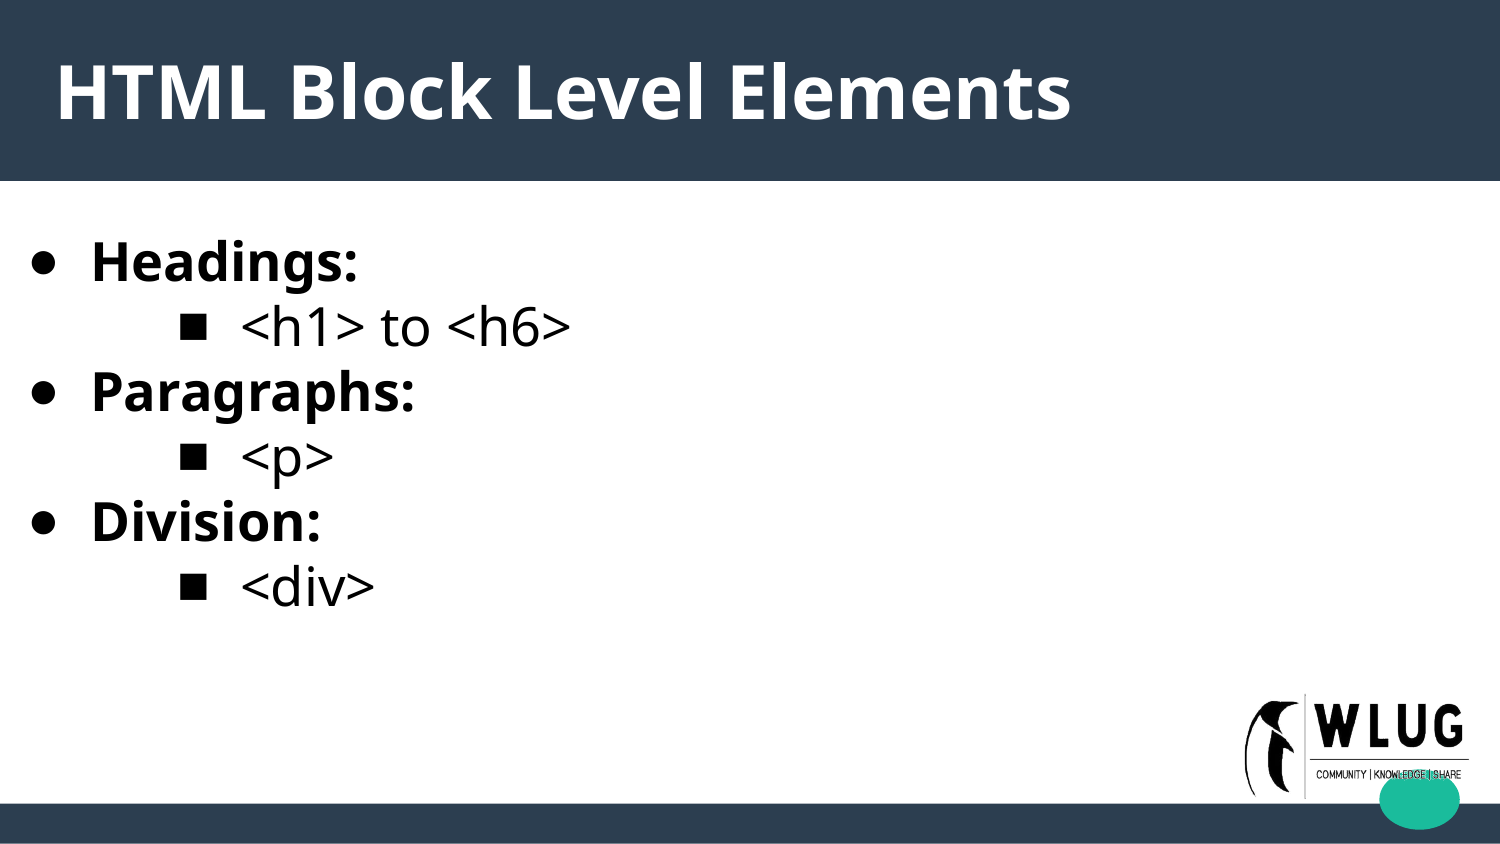

# HTML Block Level Elements
Headings:
<h1> to <h6>
Paragraphs:
<p>
Division:
<div>